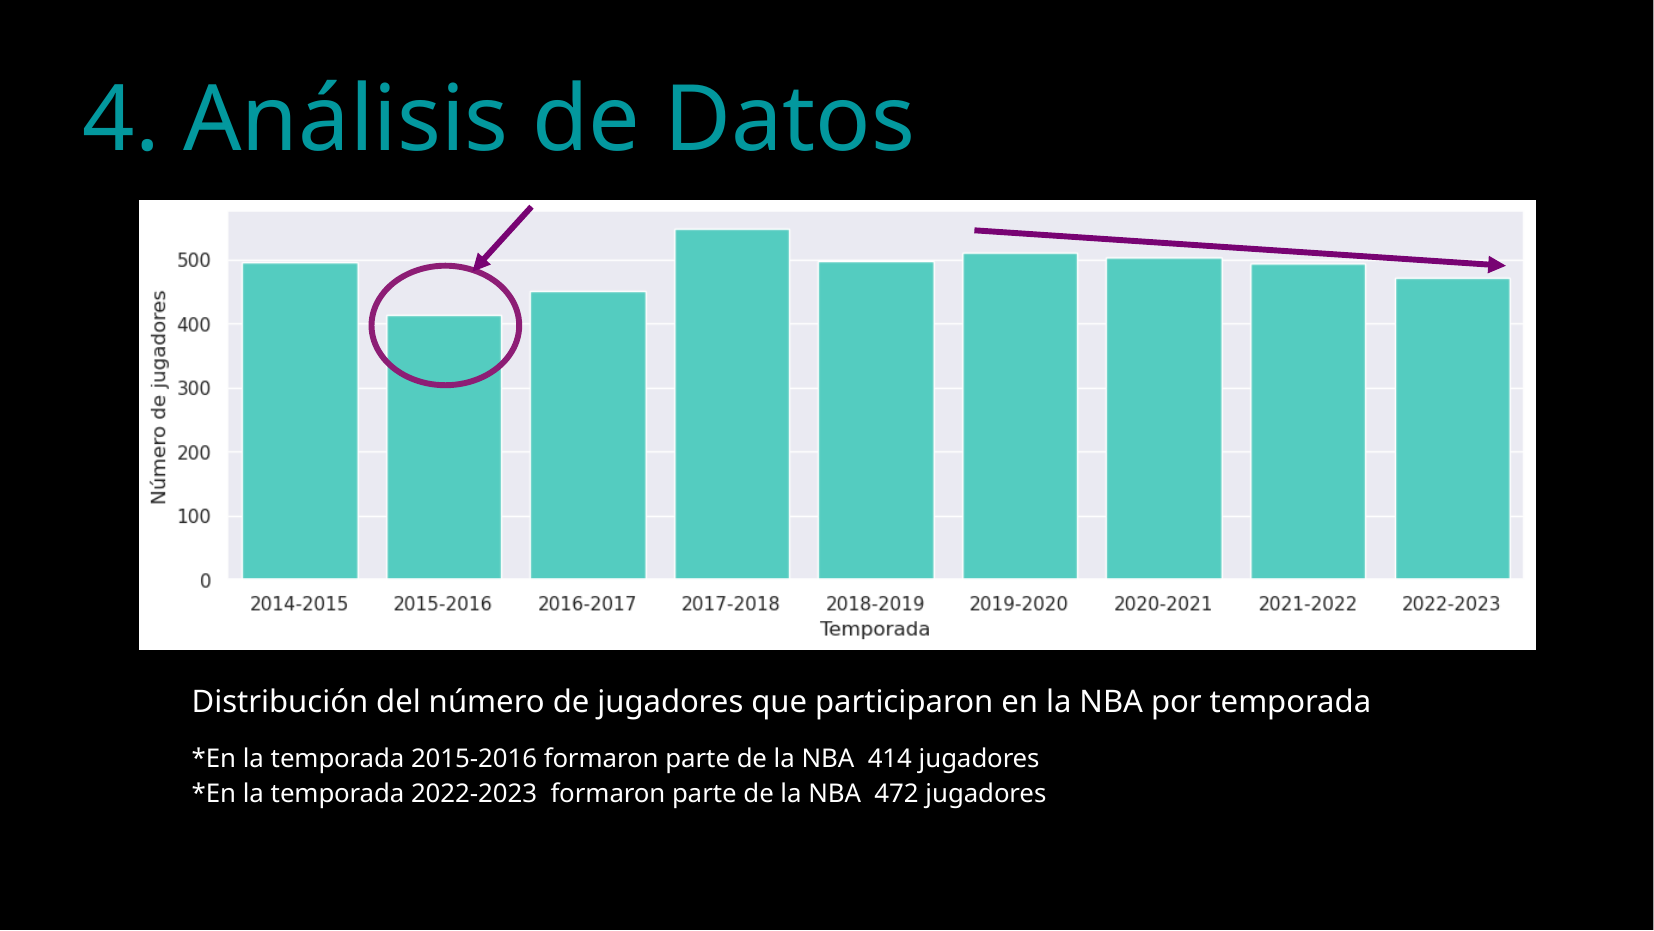

# 4. Análisis de Datos
Distribución del número de jugadores que participaron en la NBA por temporada
*En la temporada 2015-2016 formaron parte de la NBA 414 jugadores
*En la temporada 2022-2023 formaron parte de la NBA 472 jugadores